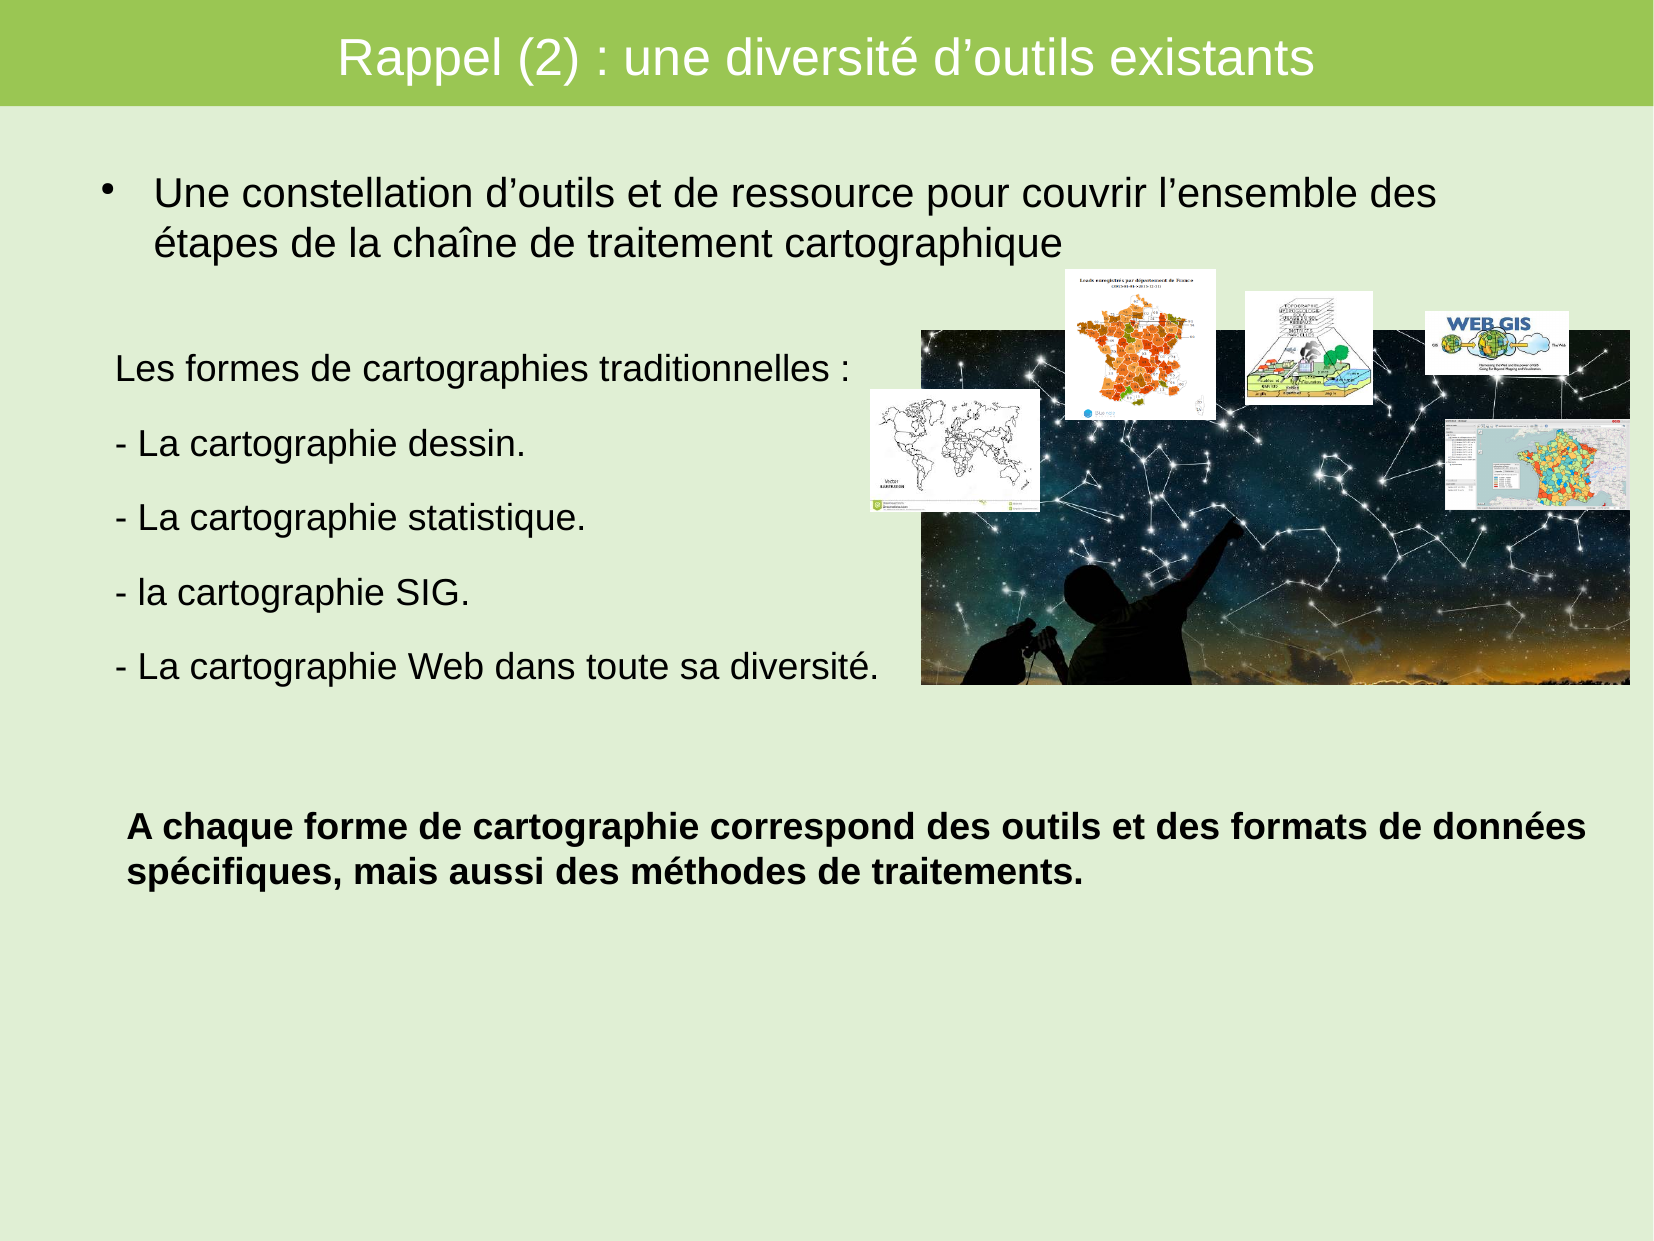

# Rappel (2) : une diversité d’outils existants
Une constellation d’outils et de ressource pour couvrir l’ensemble des étapes de la chaîne de traitement cartographique
Les formes de cartographies traditionnelles :
- La cartographie dessin.
- La cartographie statistique.
- la cartographie SIG.
- La cartographie Web dans toute sa diversité.
A chaque forme de cartographie correspond des outils et des formats de données
spécifiques, mais aussi des méthodes de traitements.